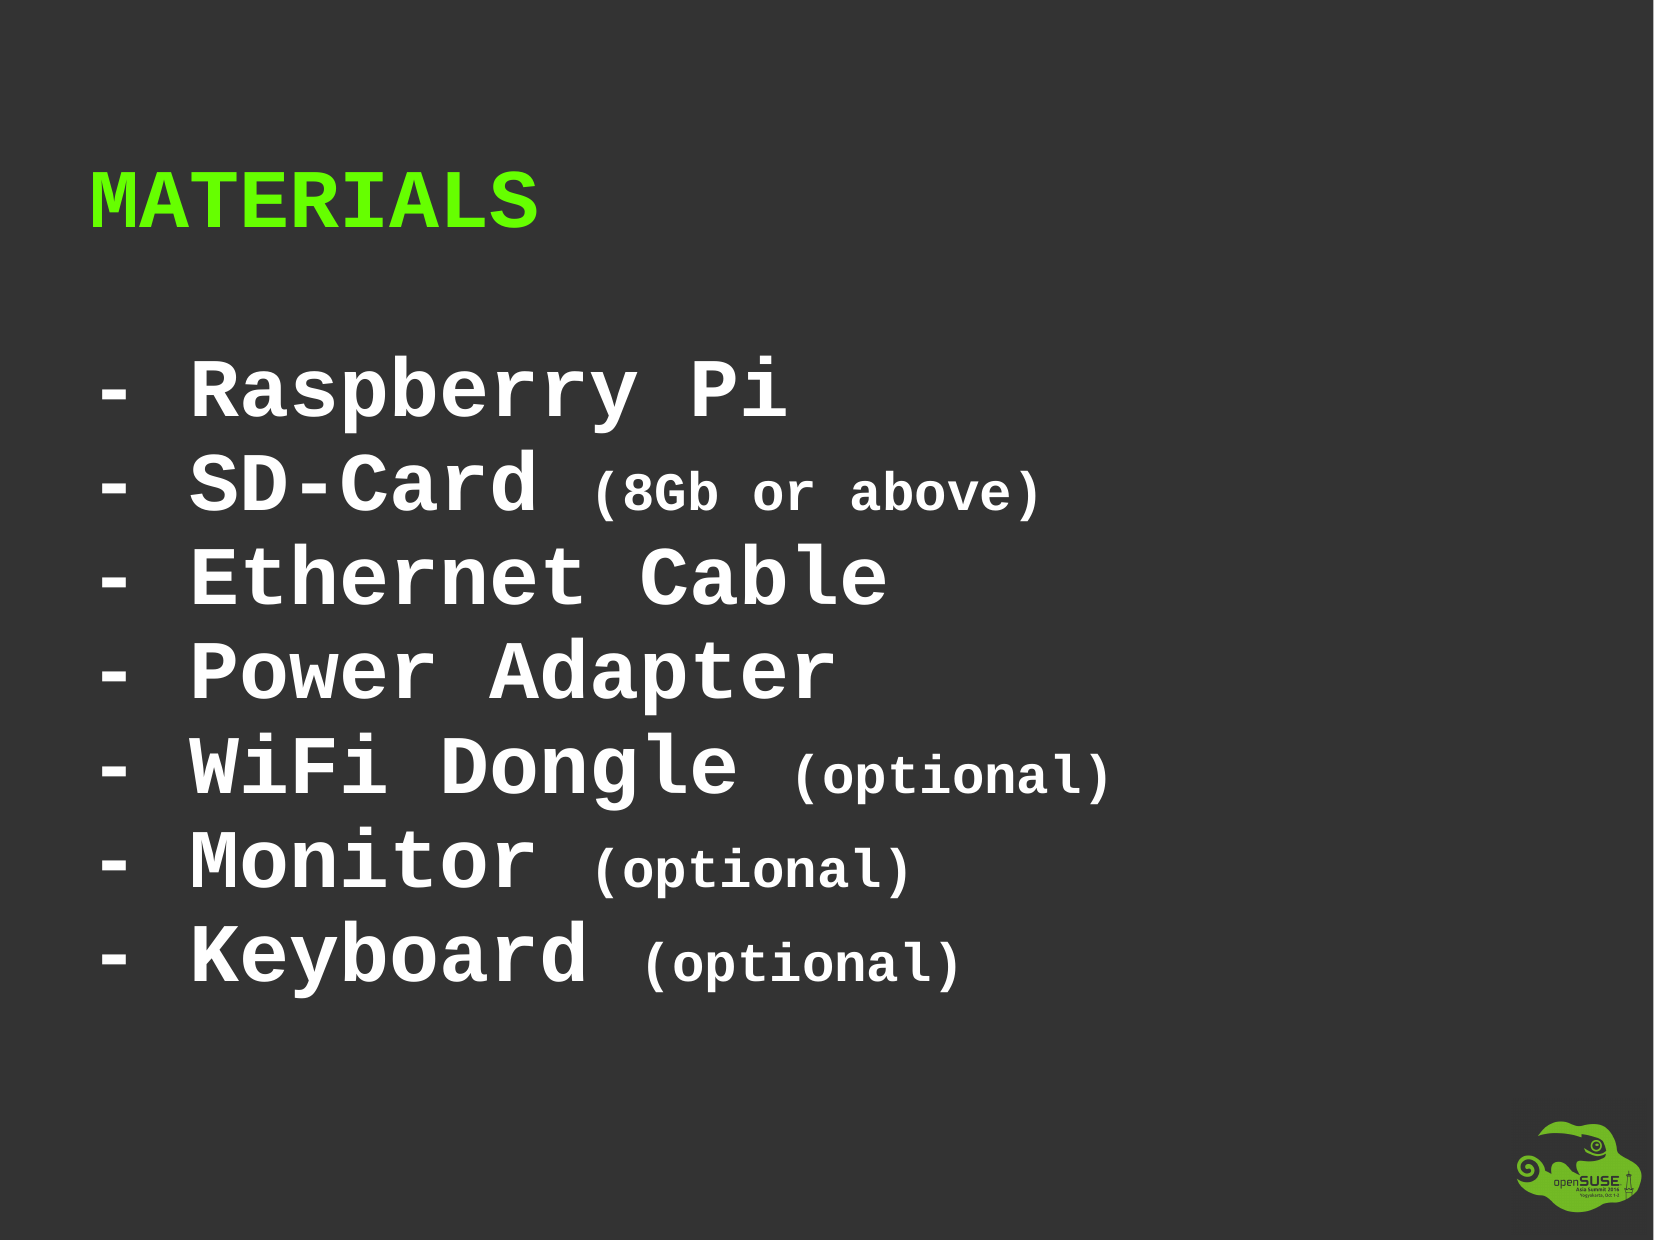

MATERIALS
- Raspberry Pi
- SD-Card (8Gb or above)
- Ethernet Cable
- Power Adapter
- WiFi Dongle (optional)
- Monitor (optional)
- Keyboard (optional)